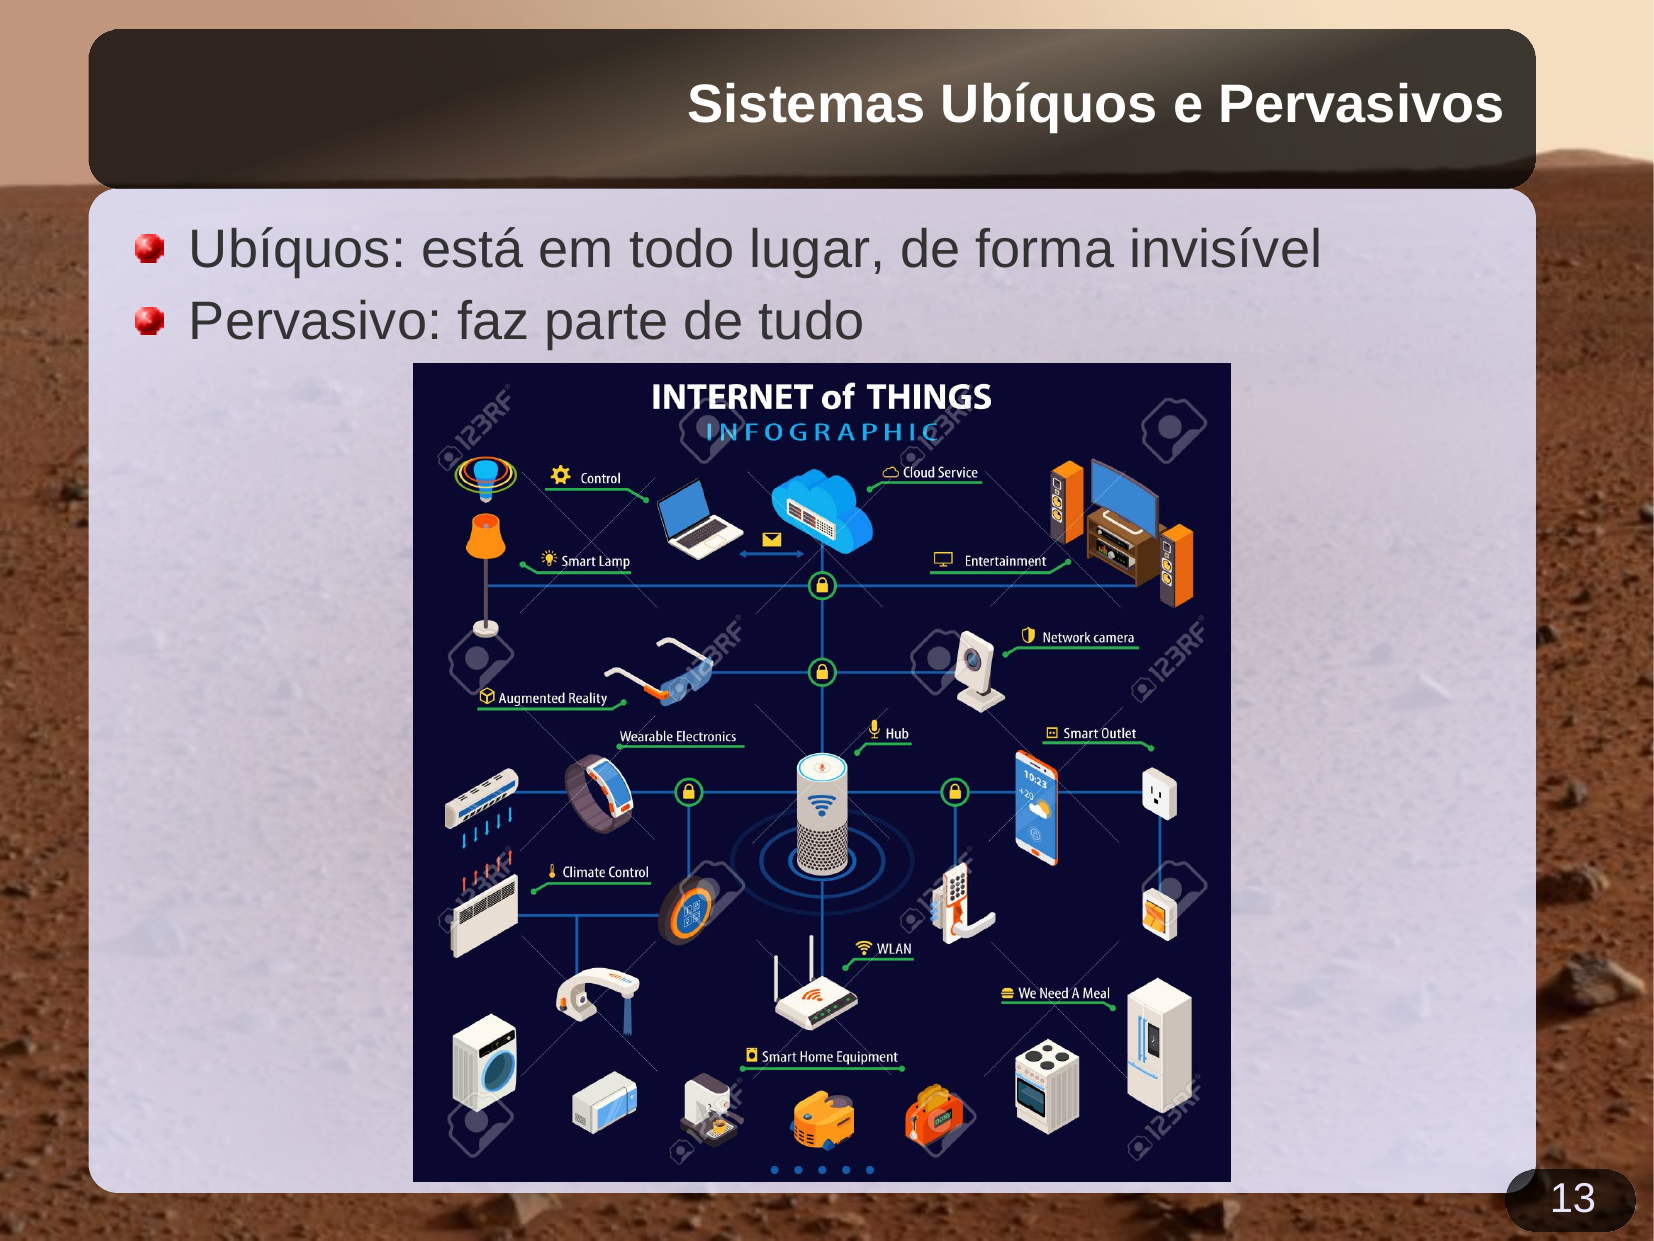

# Sistemas Ubíquos e Pervasivos
Ubíquos: está em todo lugar, de forma invisível
Pervasivo: faz parte de tudo